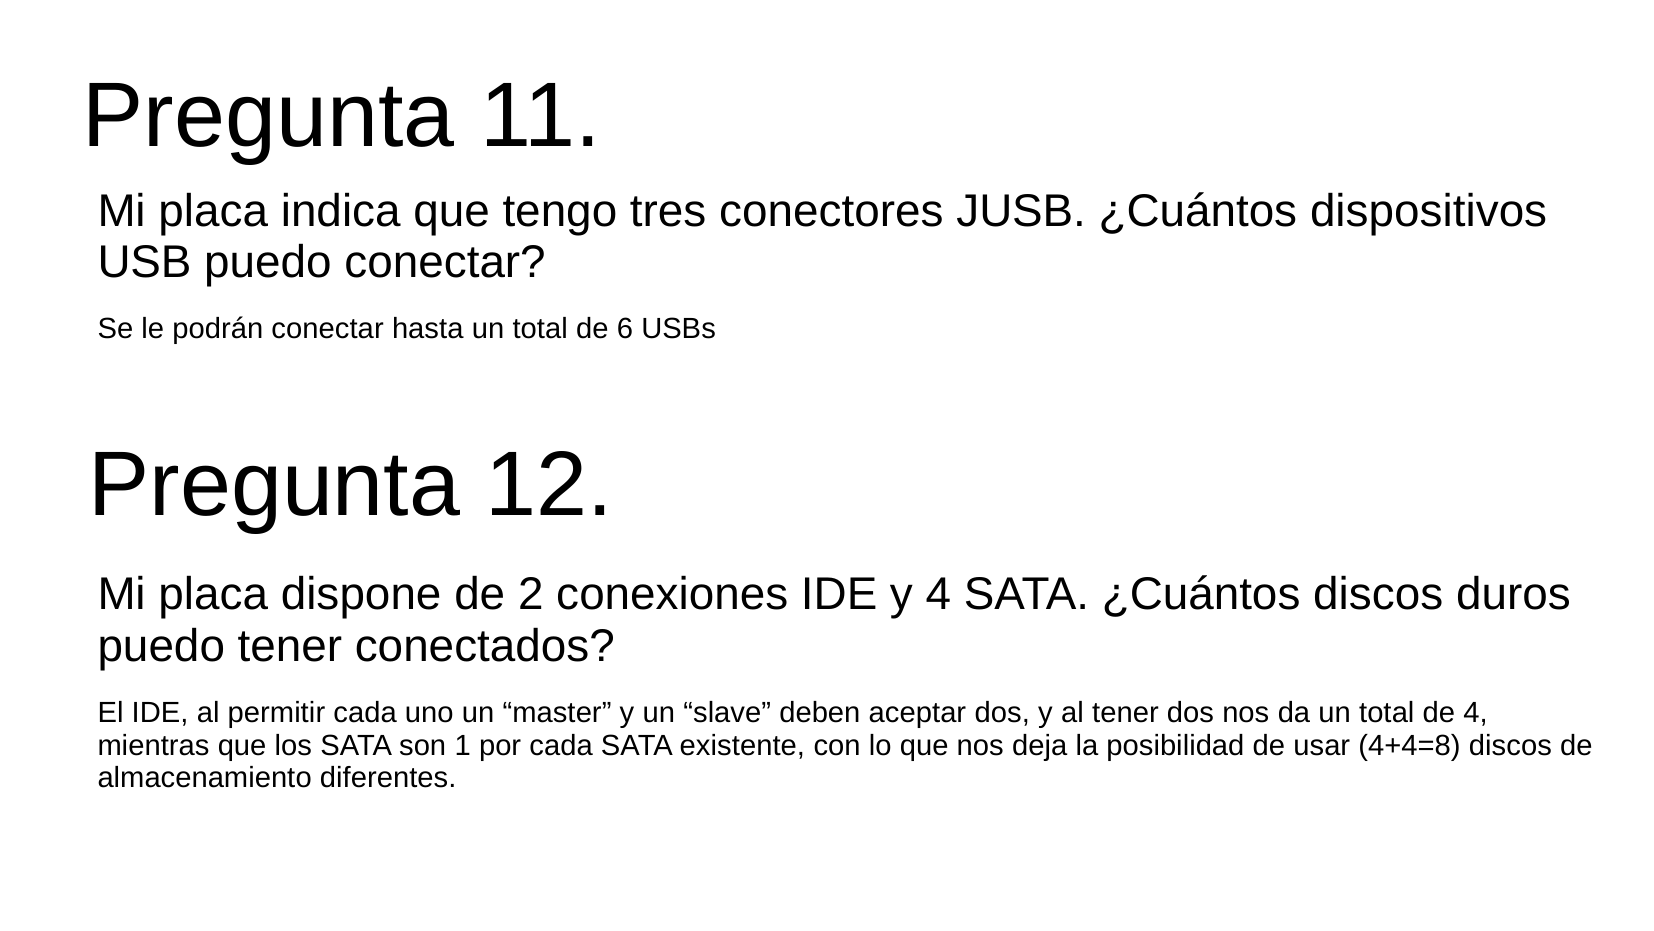

# Pregunta 11.
Mi placa indica que tengo tres conectores JUSB. ¿Cuántos dispositivos USB puedo conectar?
Se le podrán conectar hasta un total de 6 USBs
Pregunta 12.
Mi placa dispone de 2 conexiones IDE y 4 SATA. ¿Cuántos discos duros puedo tener conectados?
El IDE, al permitir cada uno un “master” y un “slave” deben aceptar dos, y al tener dos nos da un total de 4, mientras que los SATA son 1 por cada SATA existente, con lo que nos deja la posibilidad de usar (4+4=8) discos de almacenamiento diferentes.